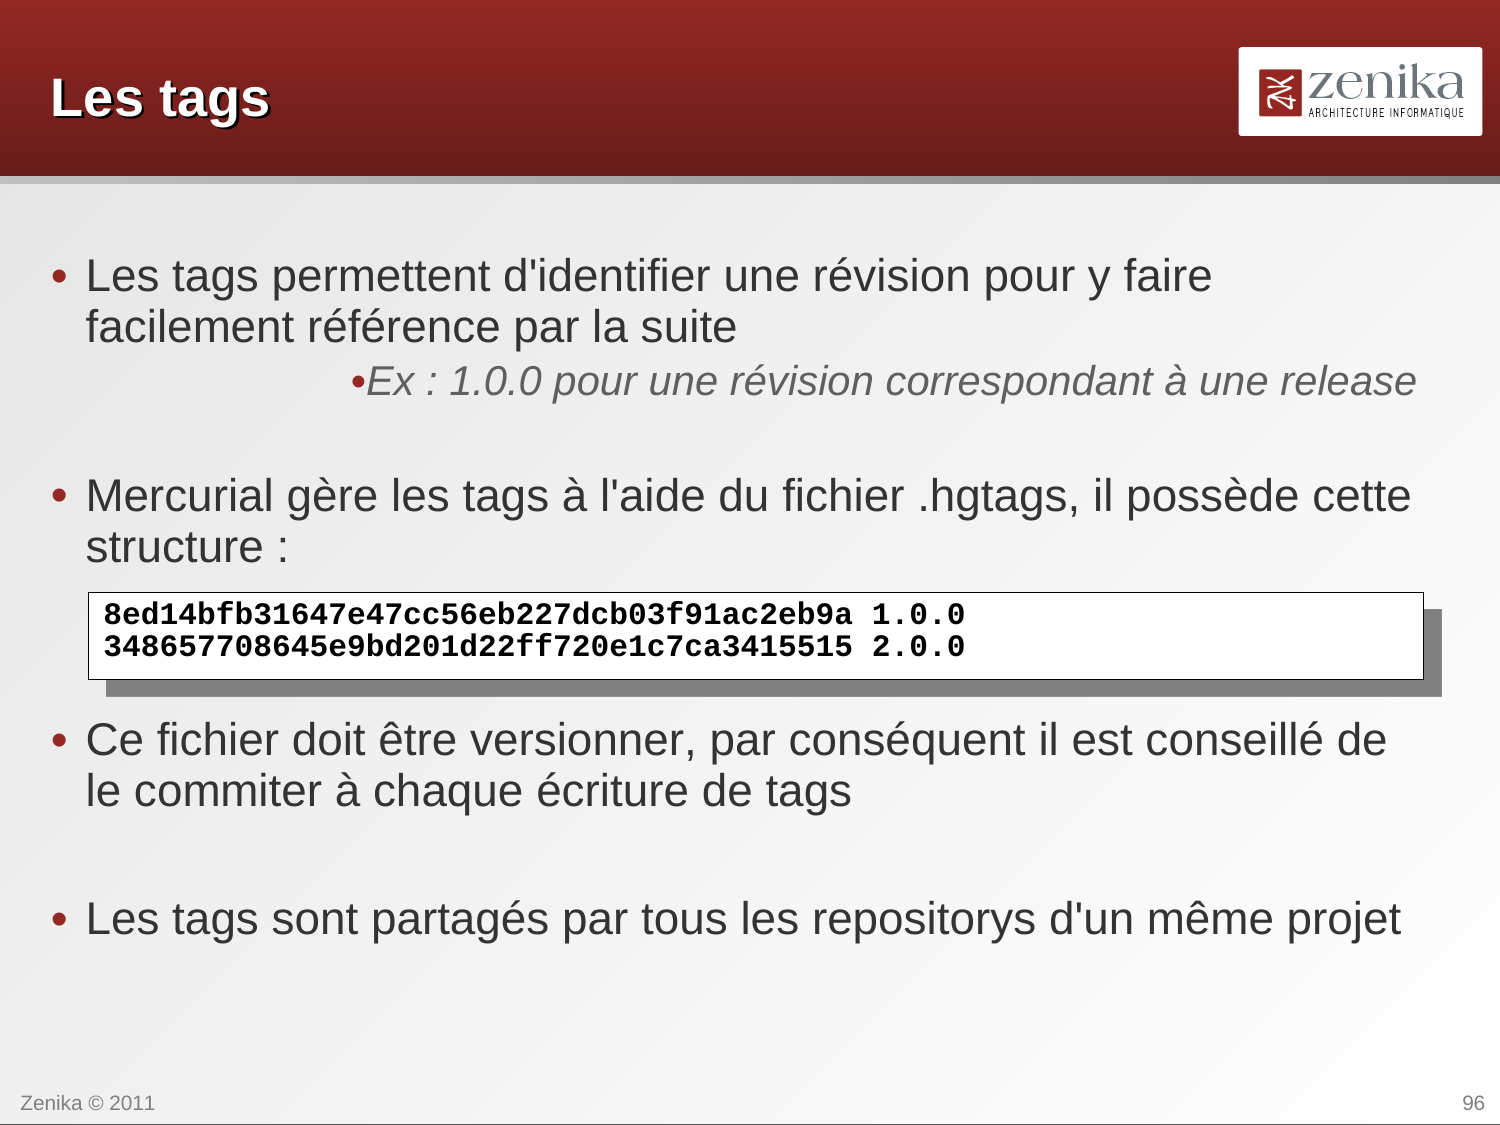

# Les tags
Les tags permettent d'identifier une révision pour y faire facilement référence par la suite
Ex : 1.0.0 pour une révision correspondant à une release
Mercurial gère les tags à l'aide du fichier .hgtags, il possède cette structure :
Ce fichier doit être versionner, par conséquent il est conseillé de le commiter à chaque écriture de tags
Les tags sont partagés par tous les repositorys d'un même projet
8ed14bfb31647e47cc56eb227dcb03f91ac2eb9a 1.0.0
348657708645e9bd201d22ff720e1c7ca3415515 2.0.0